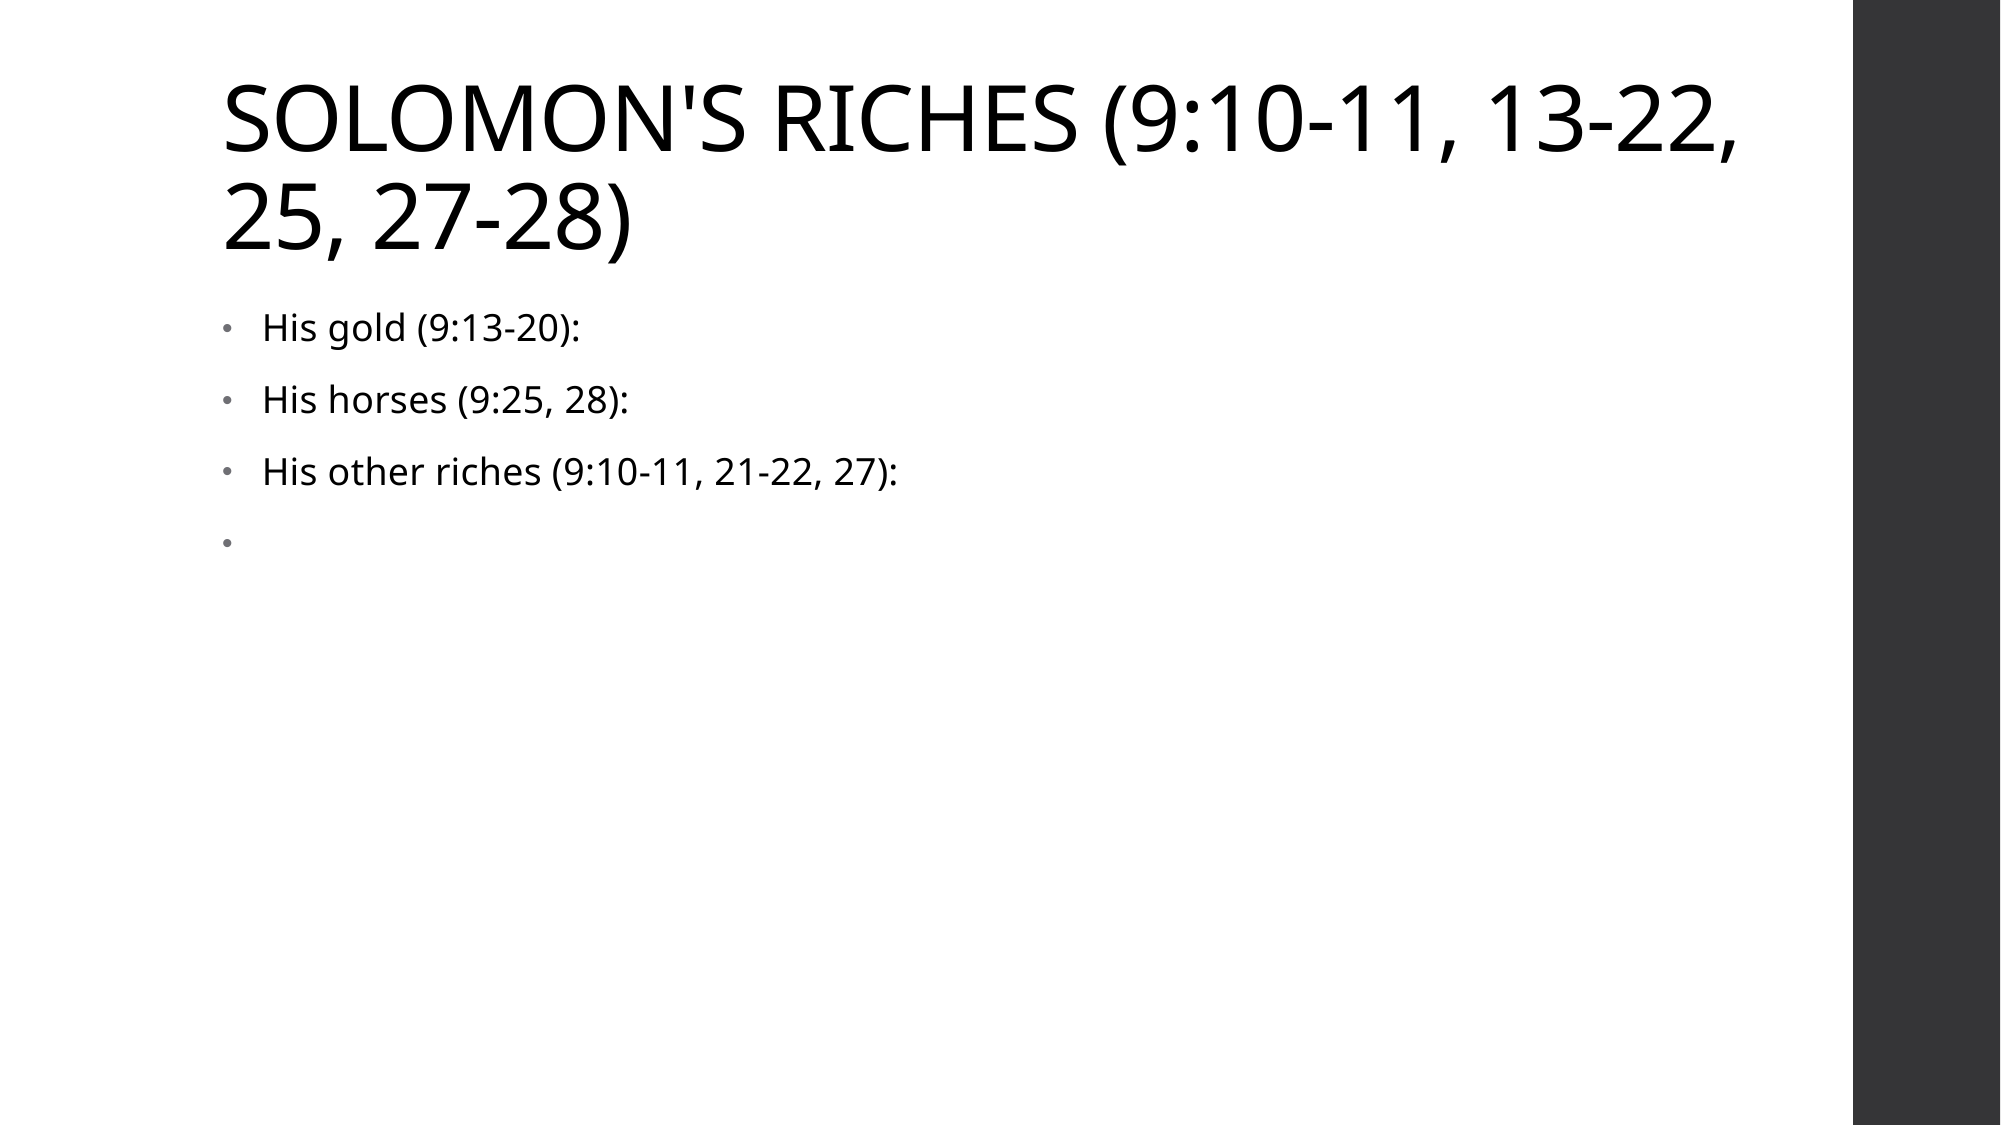

# SOLOMON'S RICHES (9:10-11, 13-22, 25, 27-28)
 His gold (9:13-20):
 His horses (9:25, 28):
 His other riches (9:10-11, 21-22, 27):